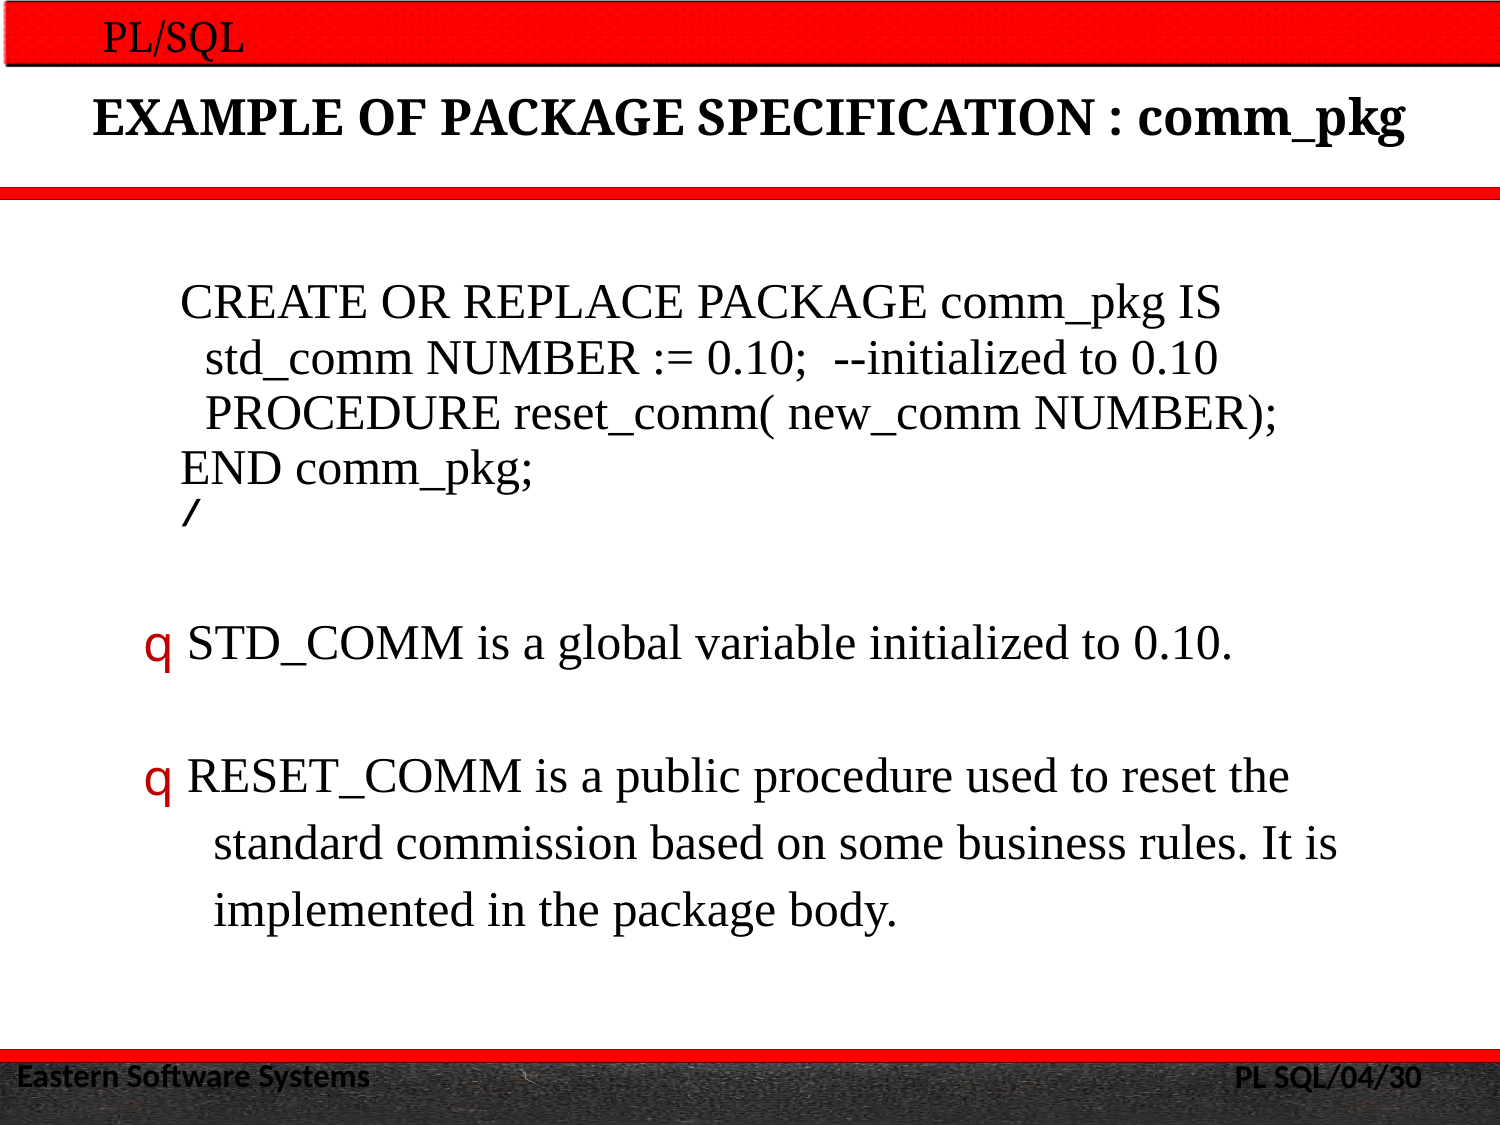

PL/SQL
EXAMPLE OF PACKAGE SPECIFICATION : comm_pkg
CREATE OR REPLACE PACKAGE comm_pkg IS
 std_comm NUMBER := 0.10; --initialized to 0.10
 PROCEDURE reset_comm( new_comm NUMBER);
END comm_pkg;
/
 STD_COMM is a global variable initialized to 0.10.
 RESET_COMM is a public procedure used to reset the
 standard commission based on some business rules. It is
 implemented in the package body.
Eastern Software Systems
				 PL SQL/04/30